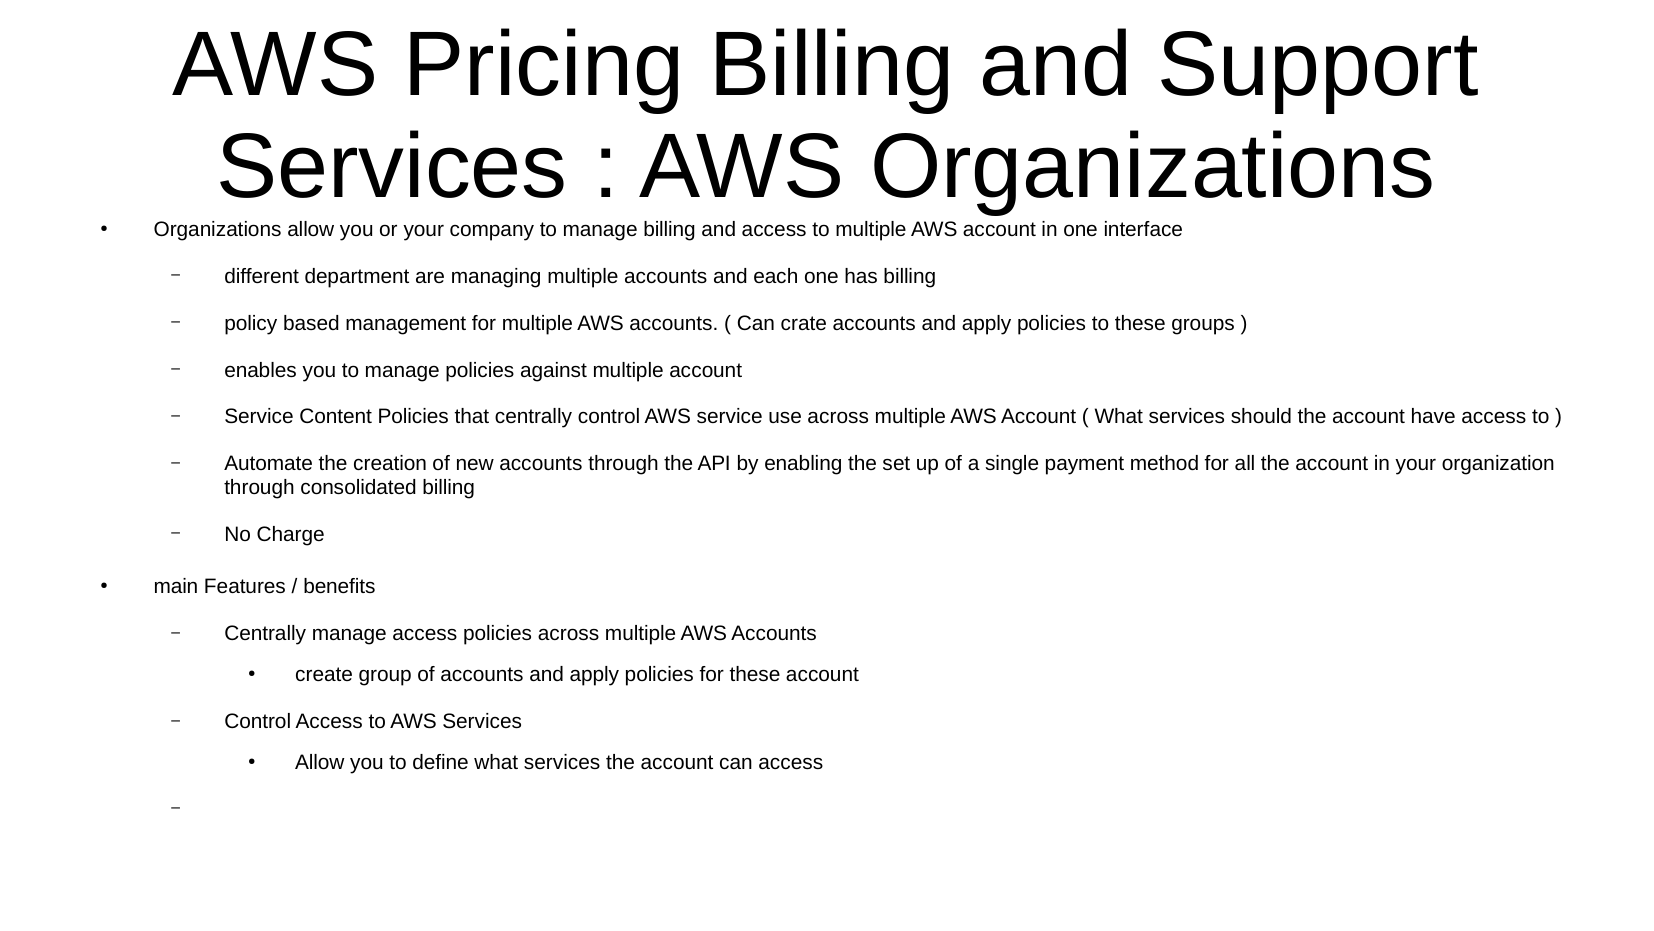

# AWS Pricing Billing and Support Services : AWS Organizations
Organizations allow you or your company to manage billing and access to multiple AWS account in one interface
different department are managing multiple accounts and each one has billing
policy based management for multiple AWS accounts. ( Can crate accounts and apply policies to these groups )
enables you to manage policies against multiple account
Service Content Policies that centrally control AWS service use across multiple AWS Account ( What services should the account have access to )
Automate the creation of new accounts through the API by enabling the set up of a single payment method for all the account in your organization through consolidated billing
No Charge
main Features / benefits
Centrally manage access policies across multiple AWS Accounts
create group of accounts and apply policies for these account
Control Access to AWS Services
Allow you to define what services the account can access